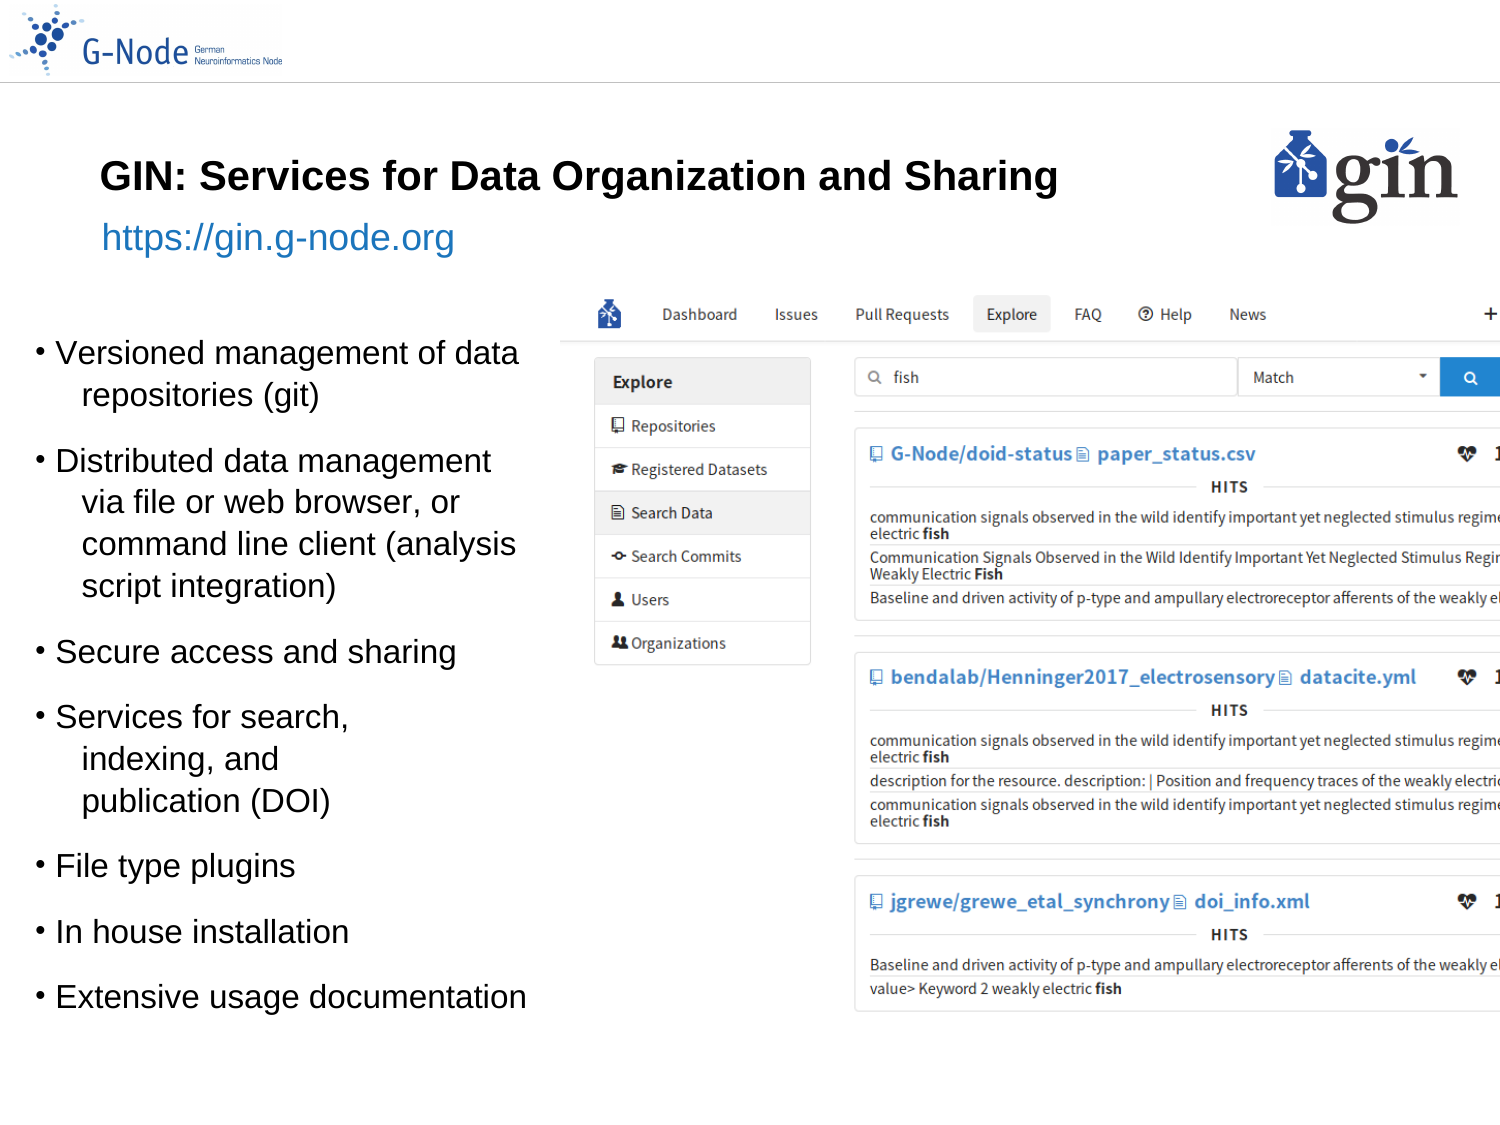

GIN: Services for Data Organization and Sharing
https://gin.g-node.org
 Versioned management of data repositories (git)
 Distributed data management via file or web browser, or command line client (analysis script integration)
 Secure access and sharing
 Services for search,
indexing, and
publication (DOI)
 File type plugins
 In house installation
 Extensive usage documentation